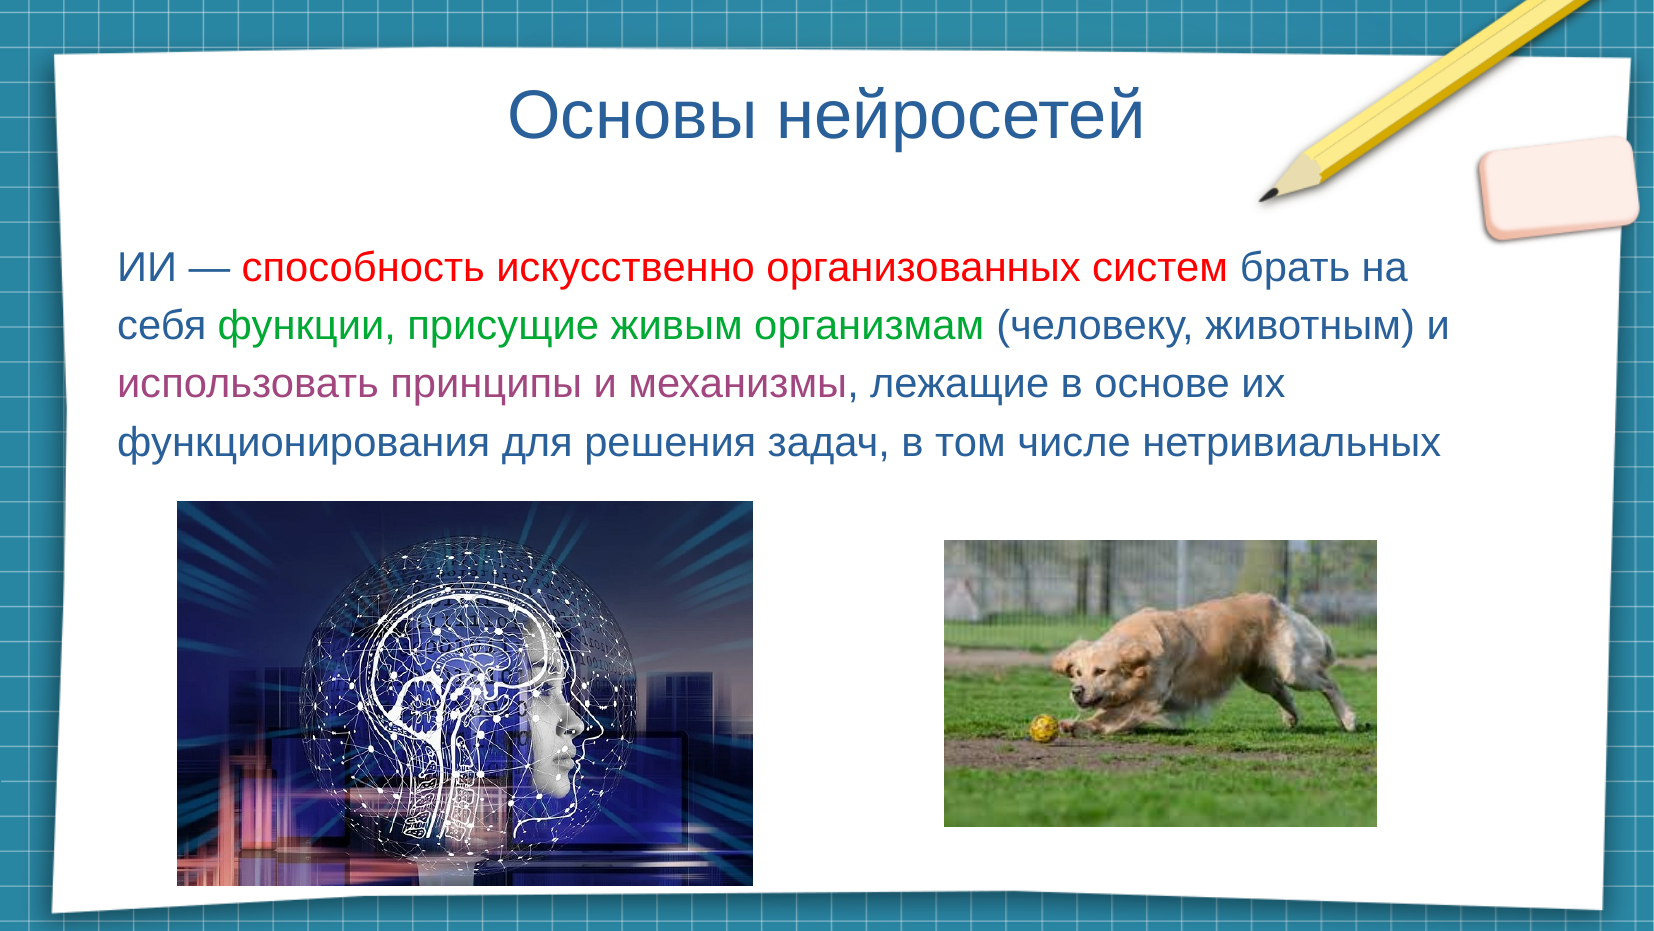

# Основы нейросетей
ИИ — способность искусственно организованных систем брать на
себя функции, присущие живым организмам (человеку, животным) и
использовать принципы и механизмы, лежащие в основе их
функционирования для решения задач, в том числе нетривиальных